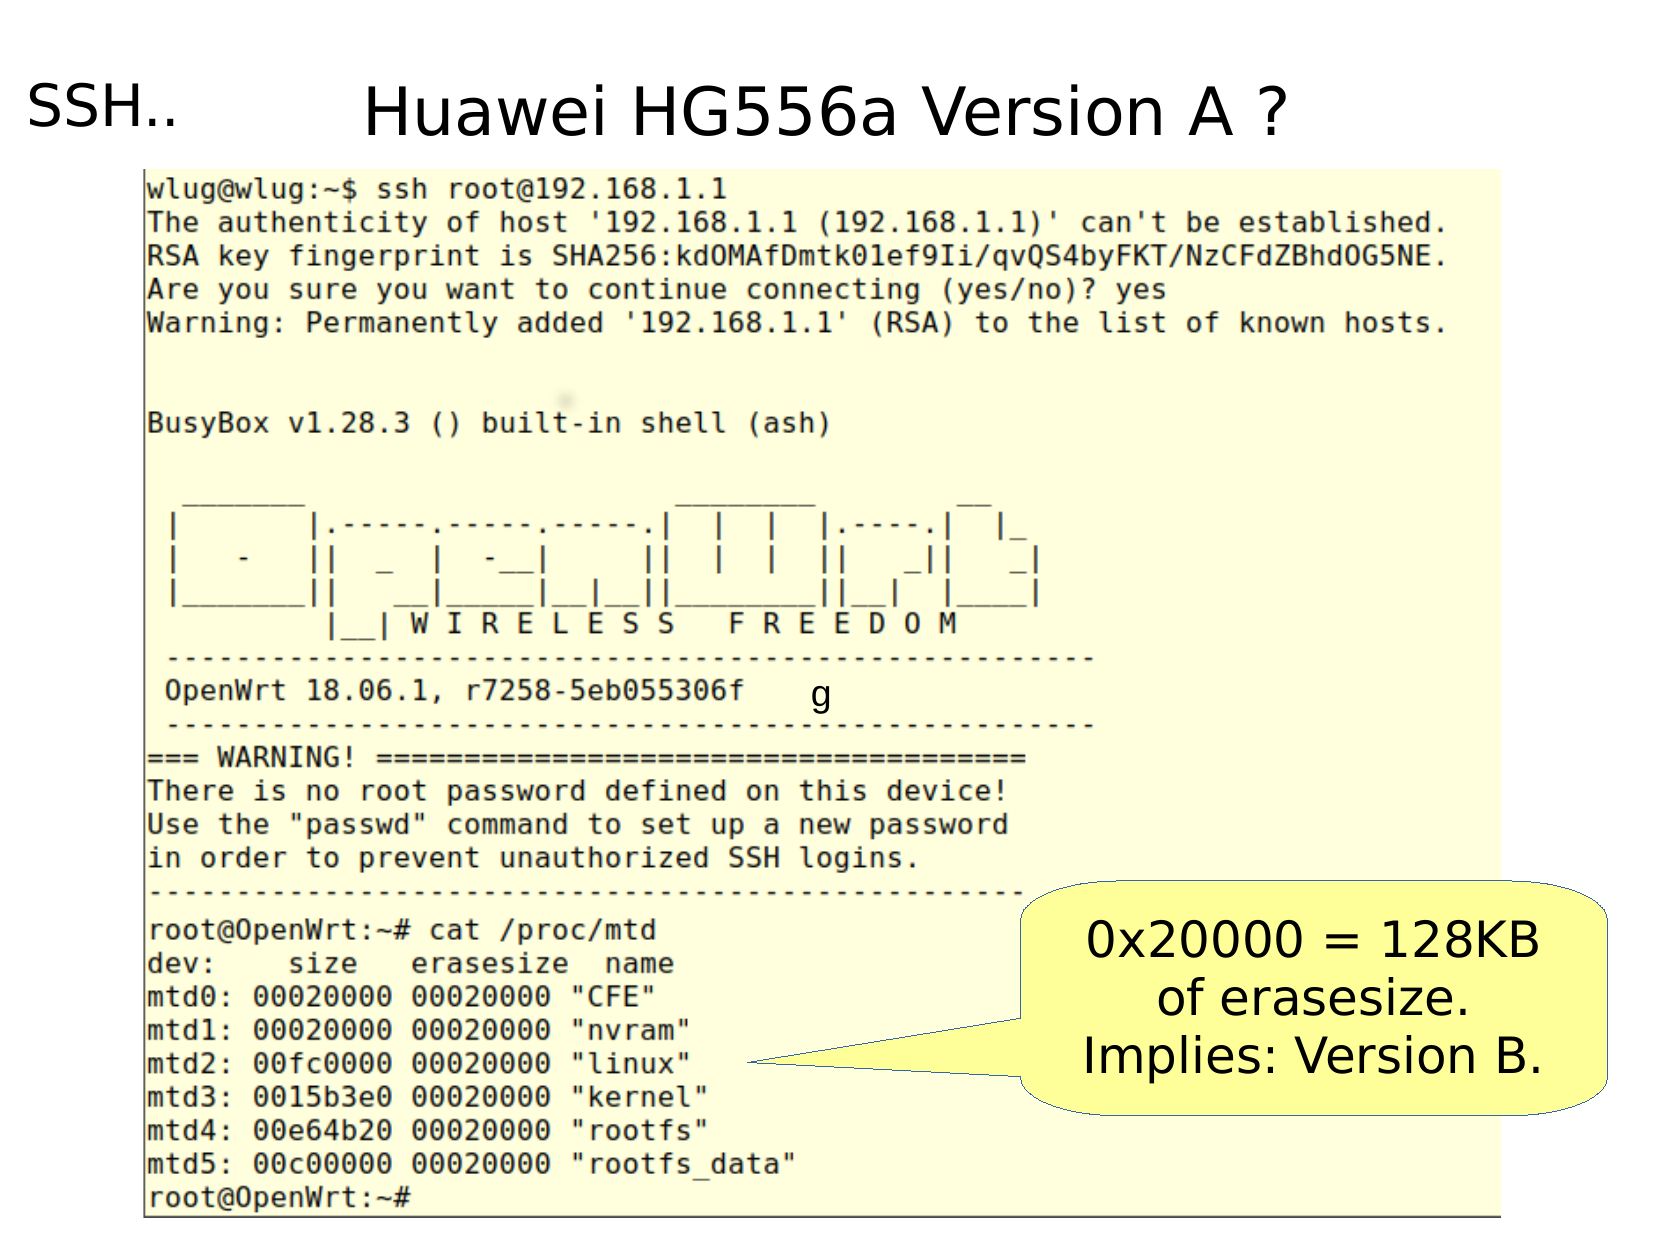

# Huawei HG556a Version A ?
SSH..
0x20000 = 128KB of erasesize.
Implies: Version B.